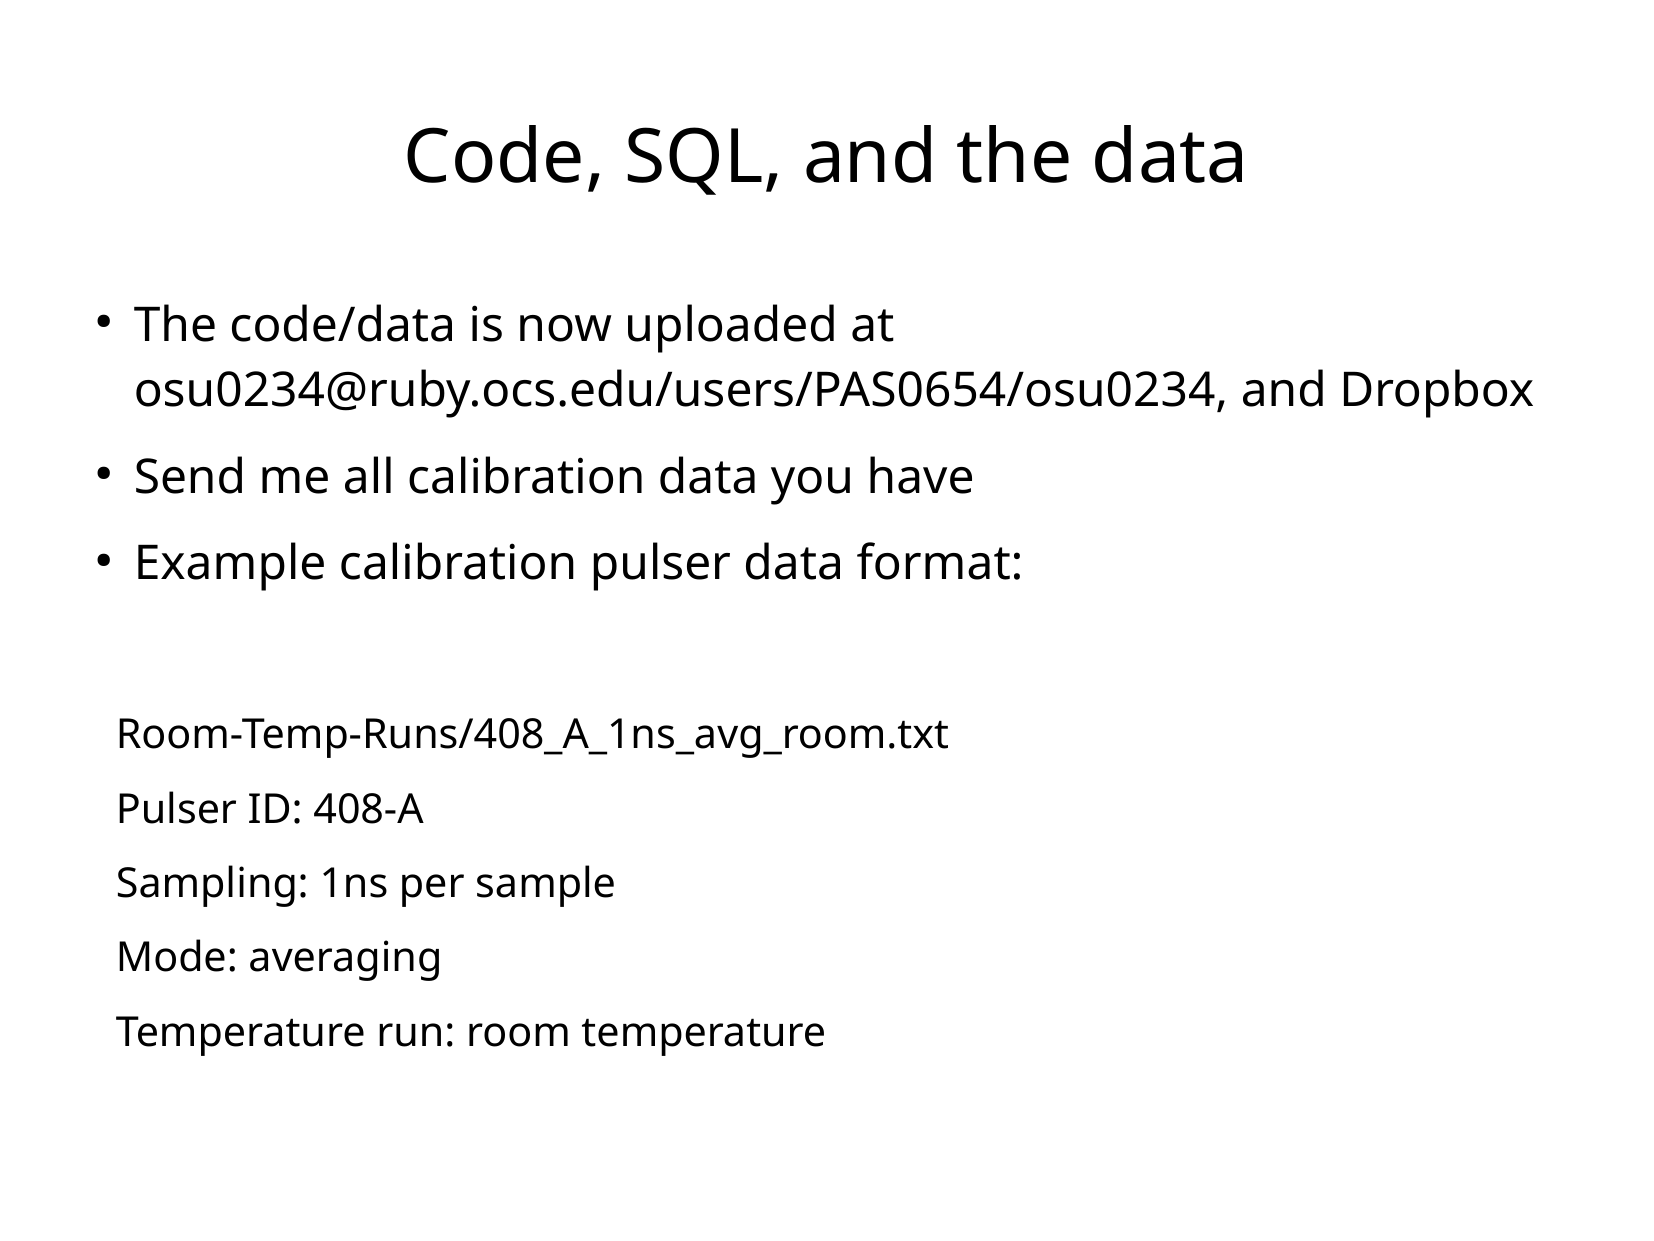

# Code, SQL, and the data
The code/data is now uploaded at osu0234@ruby.ocs.edu/users/PAS0654/osu0234, and Dropbox
Send me all calibration data you have
Example calibration pulser data format:
Room-Temp-Runs/408_A_1ns_avg_room.txt
Pulser ID: 408-A
Sampling: 1ns per sample
Mode: averaging
Temperature run: room temperature